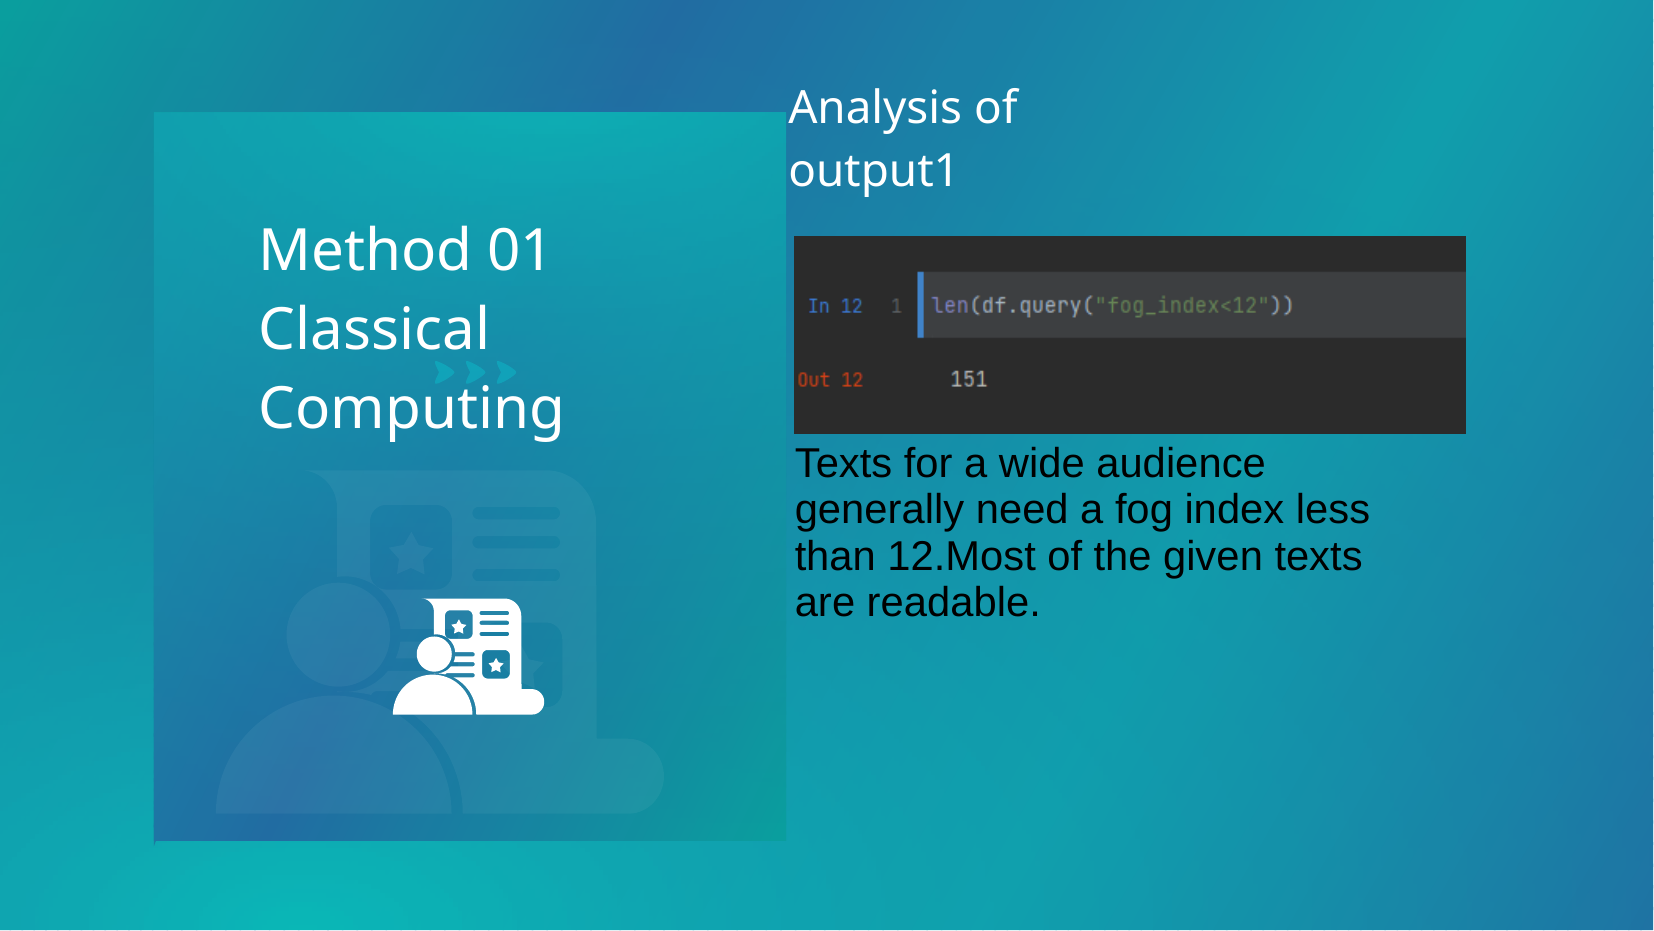

Analysis of output1
Method 01
Classical Computing
# Texts for a wide audience generally need a fog index less than 12.Most of the given texts are readable.